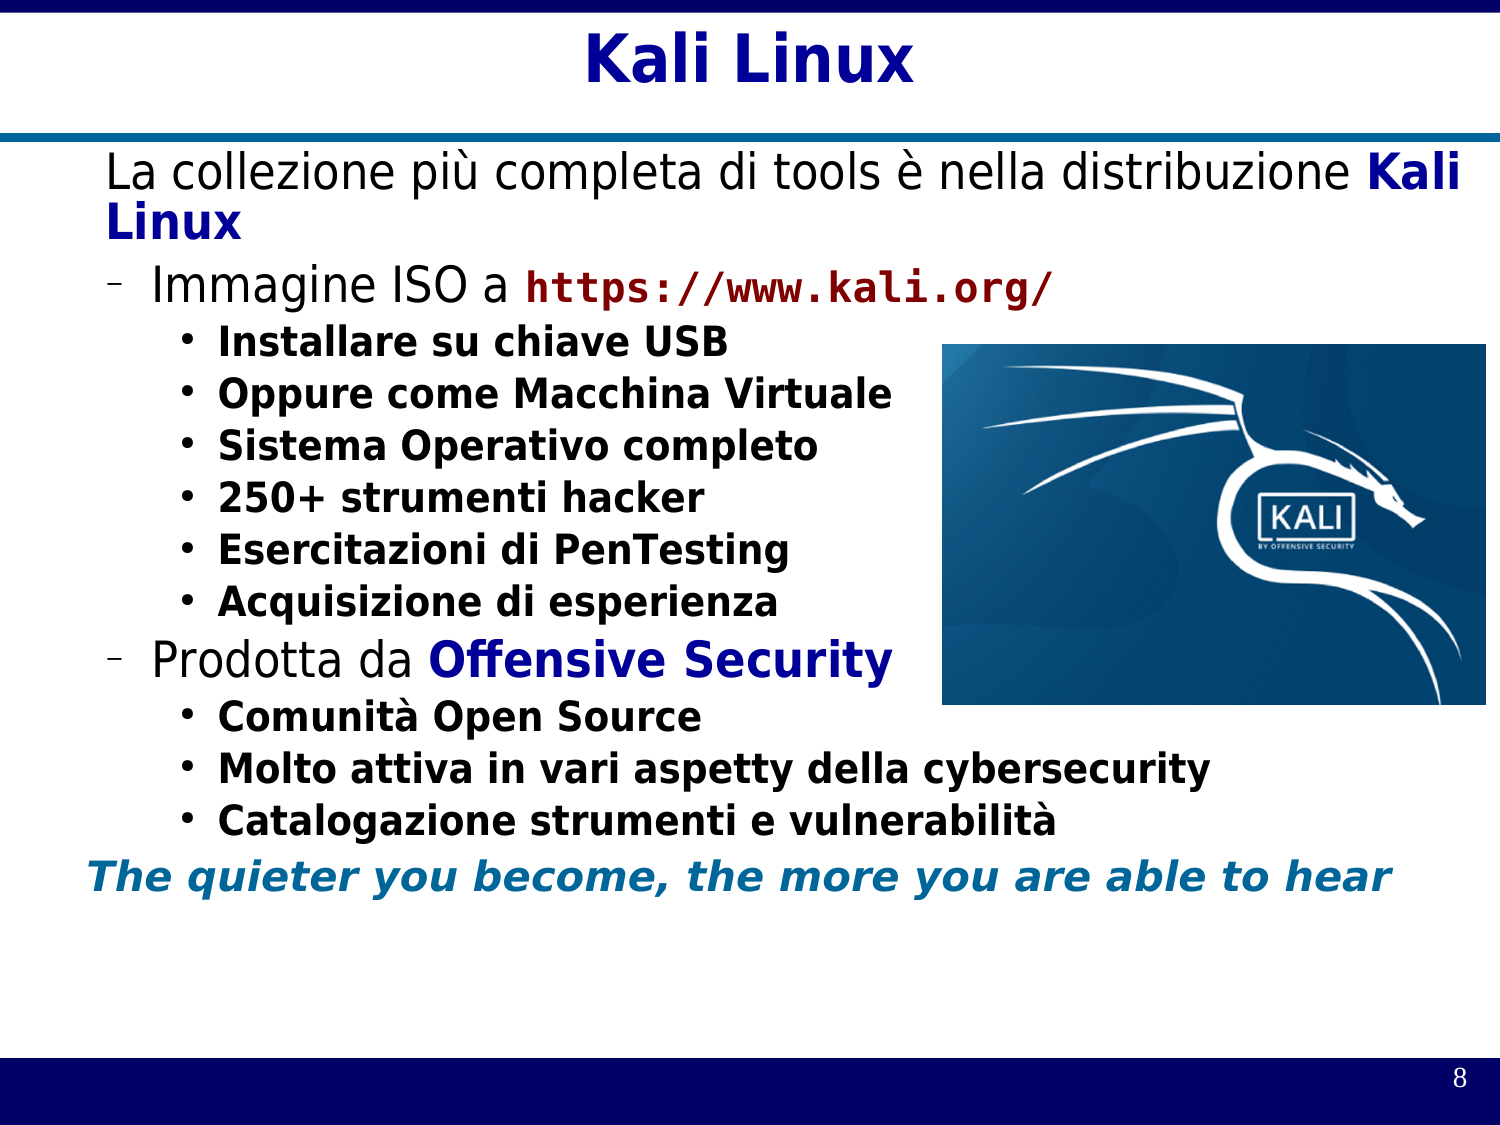

# Kali Linux
La collezione più completa di tools è nella distribuzione Kali Linux
Immagine ISO a https://www.kali.org/
Installare su chiave USB
Oppure come Macchina Virtuale
Sistema Operativo completo
250+ strumenti hacker
Esercitazioni di PenTesting
Acquisizione di esperienza
Prodotta da Offensive Security
Comunità Open Source
Molto attiva in vari aspetty della cybersecurity
Catalogazione strumenti e vulnerabilità
The quieter you become, the more you are able to hear